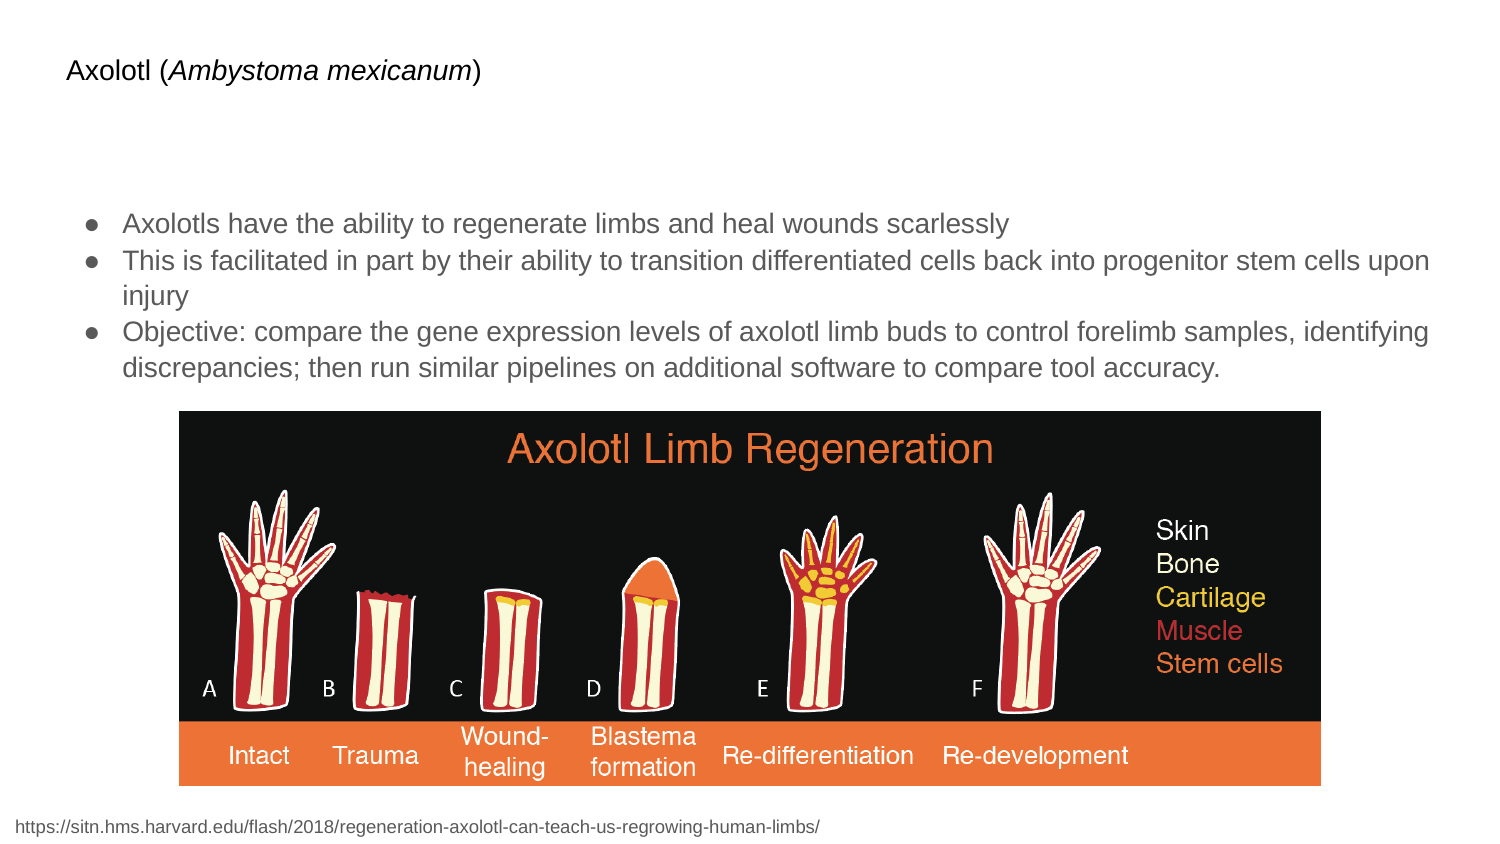

# Axolotl (Ambystoma mexicanum)
Axolotls have the ability to regenerate limbs and heal wounds scarlessly
This is facilitated in part by their ability to transition differentiated cells back into progenitor stem cells upon injury
Objective: compare the gene expression levels of axolotl limb buds to control forelimb samples, identifying discrepancies; then run similar pipelines on additional software to compare tool accuracy.
https://sitn.hms.harvard.edu/flash/2018/regeneration-axolotl-can-teach-us-regrowing-human-limbs/